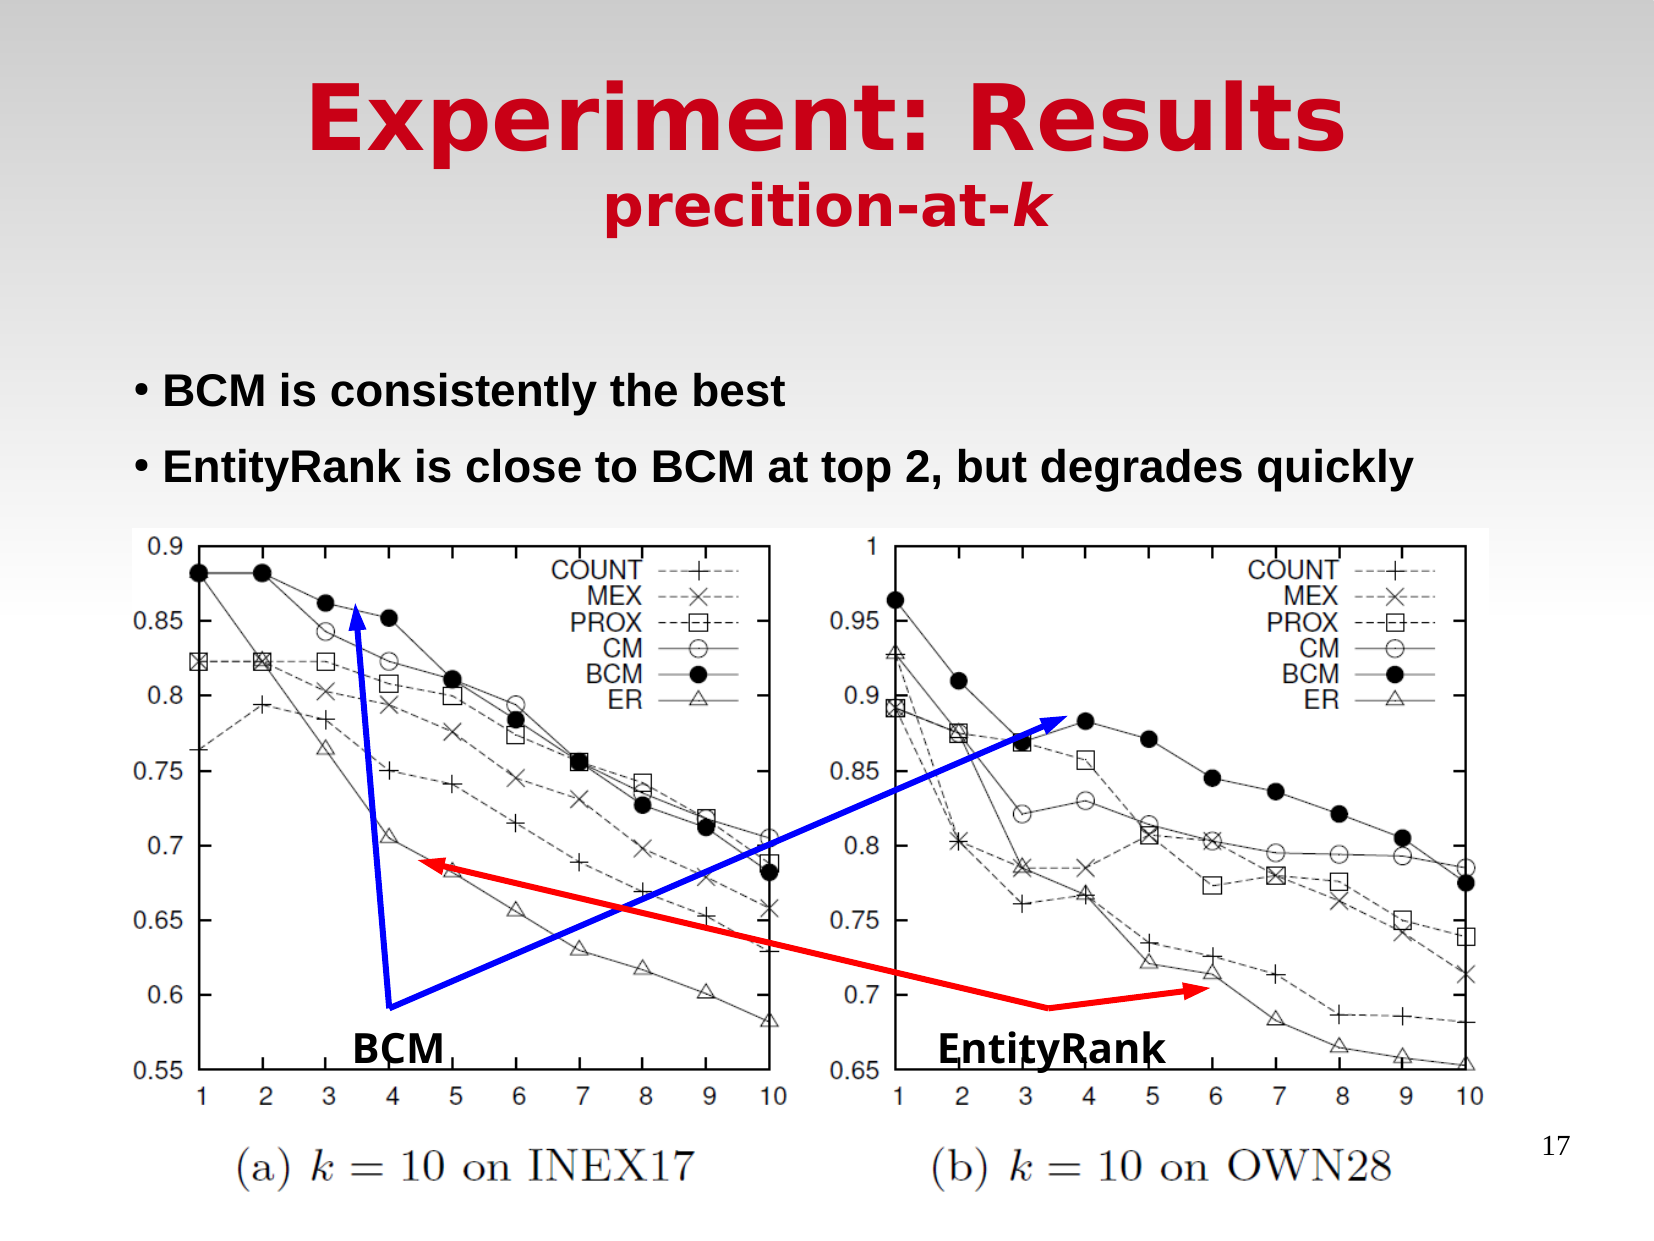

# Experiment: Results precition-at-k
 BCM is consistently the best
 EntityRank is close to BCM at top 2, but degrades quickly
BCM
EntityRank
17